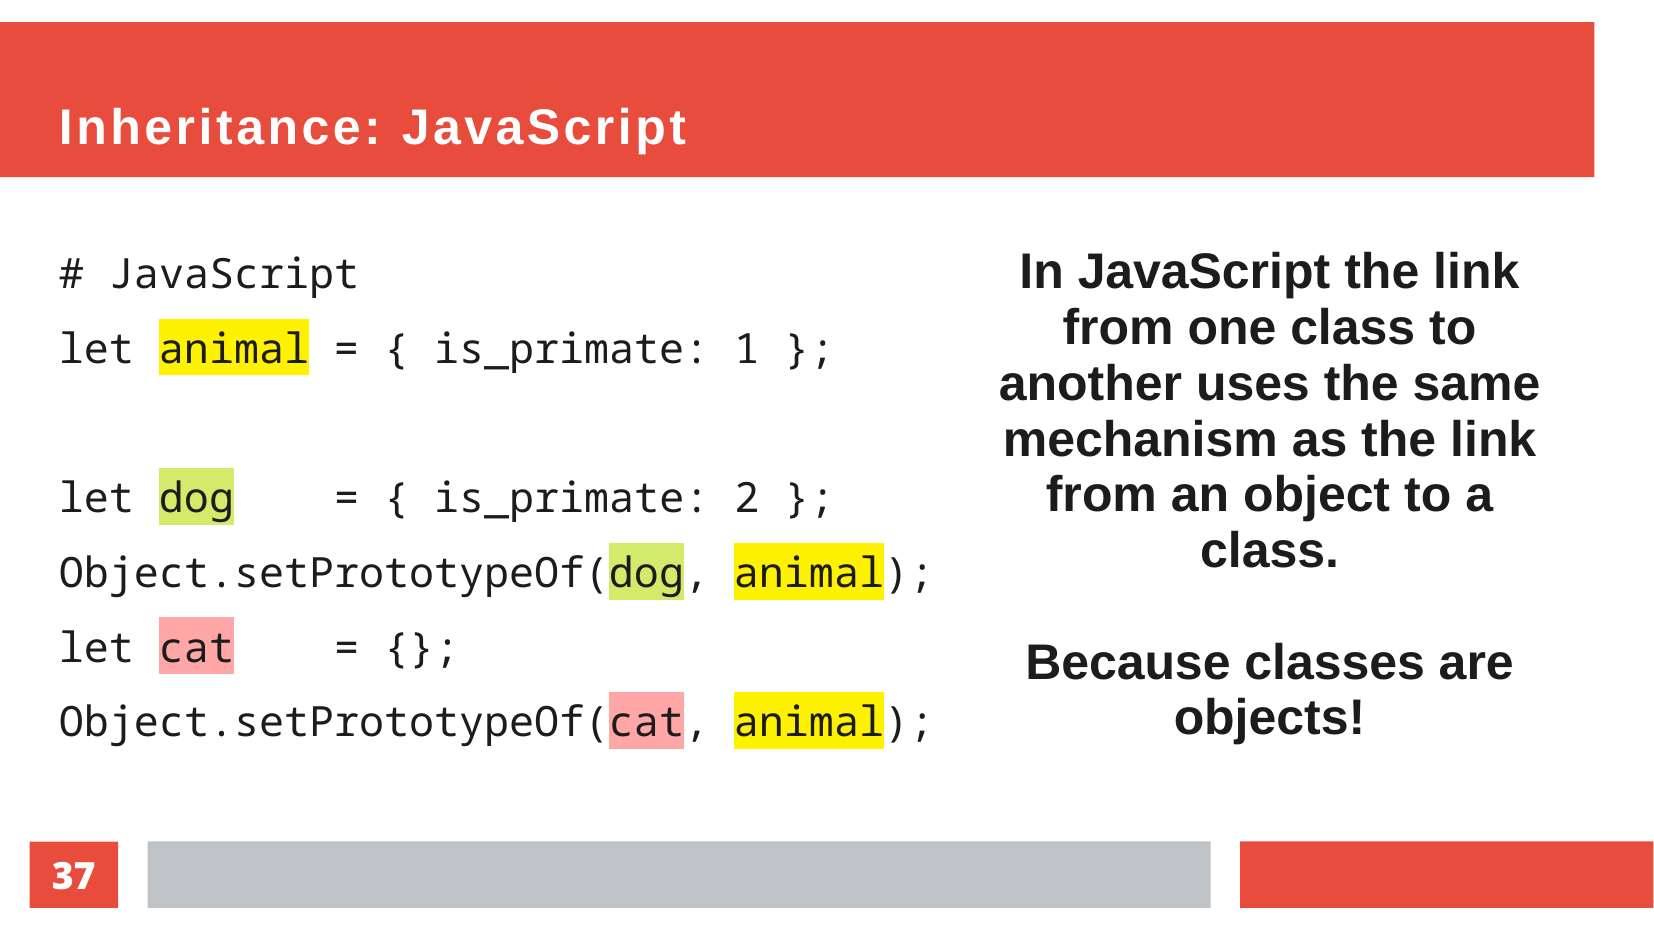

# Inheritance: JavaScript
# JavaScript
let animal = { is_primate: 1 };
let dog = { is_primate: 2 };
Object.setPrototypeOf(dog, animal);
let cat = {};
Object.setPrototypeOf(cat, animal);
In JavaScript the link from one class to another uses the same mechanism as the link from an object to a class.
Because classes are objects!
37